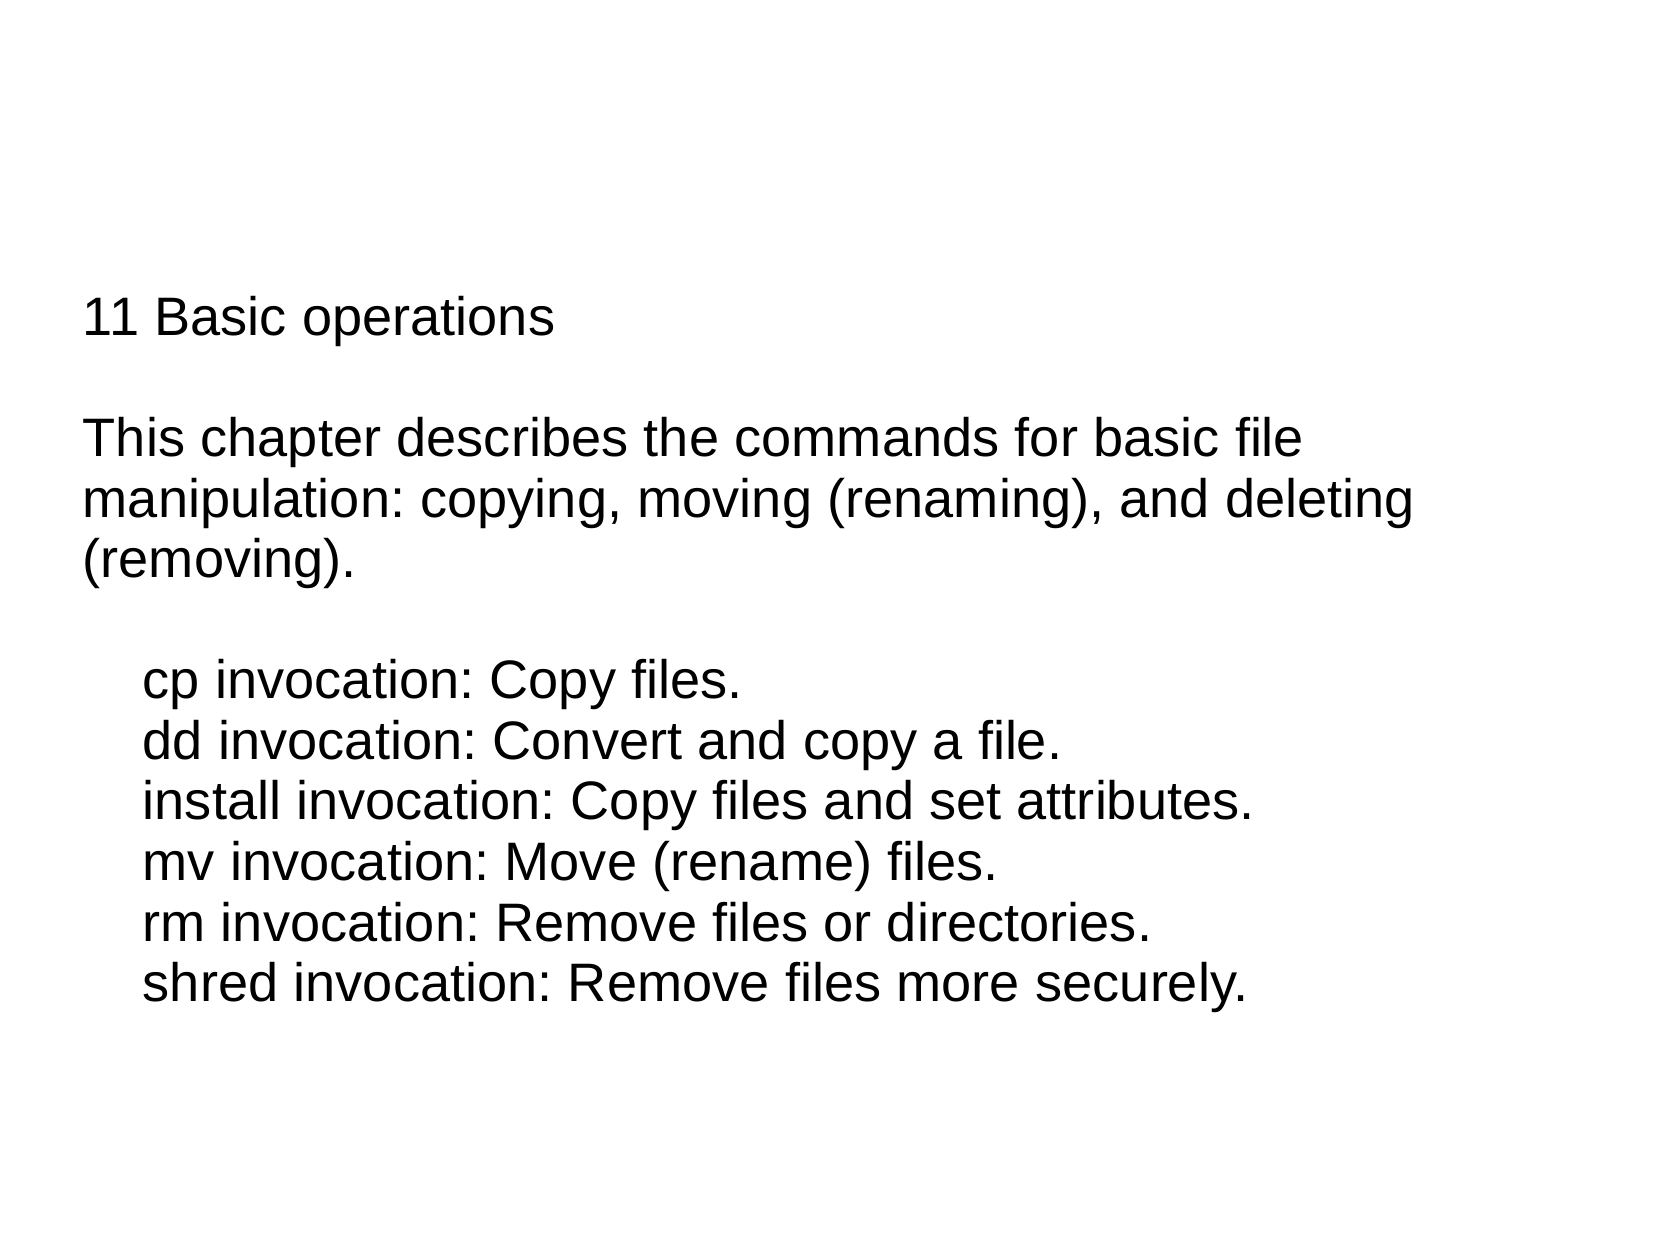

11 Basic operations
This chapter describes the commands for basic file manipulation: copying, moving (renaming), and deleting (removing).
 cp invocation: Copy files.
 dd invocation: Convert and copy a file.
 install invocation: Copy files and set attributes.
 mv invocation: Move (rename) files.
 rm invocation: Remove files or directories.
 shred invocation: Remove files more securely.